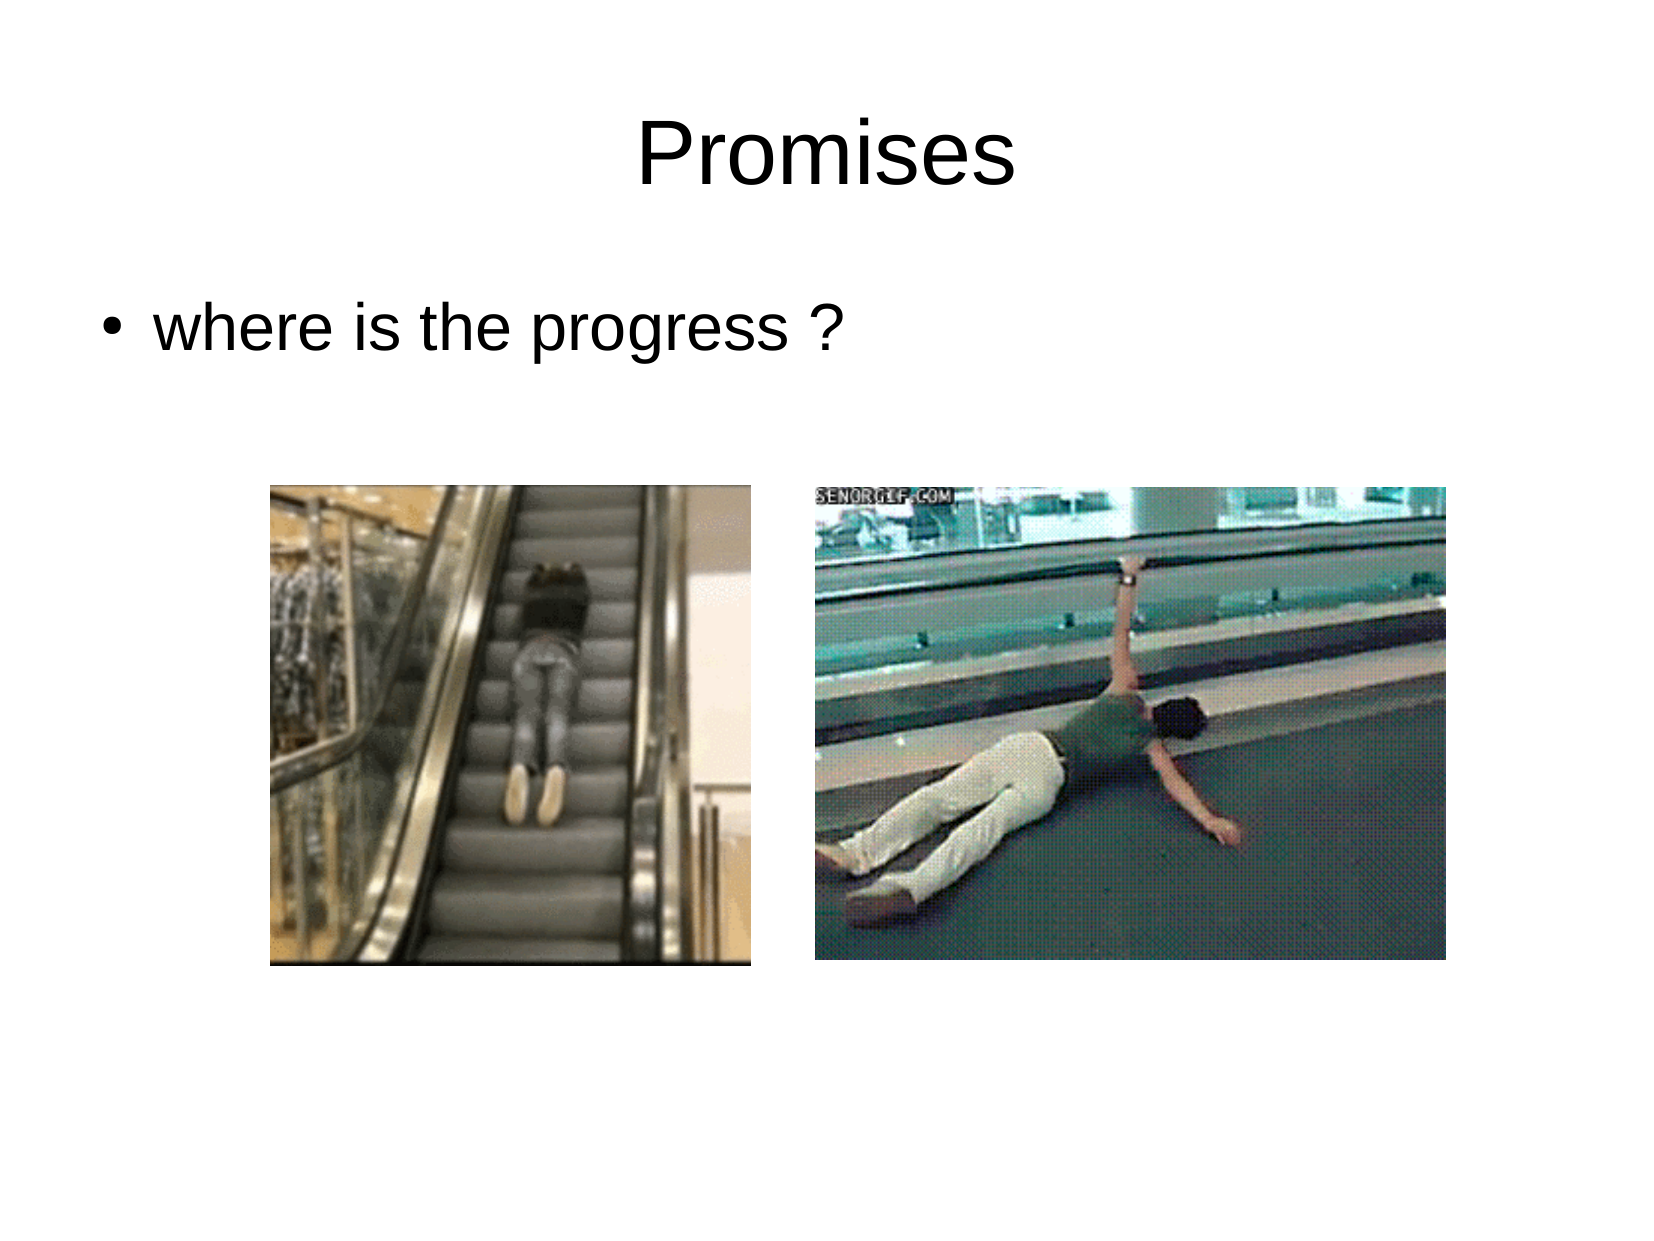

# Promises
where is the progress ?